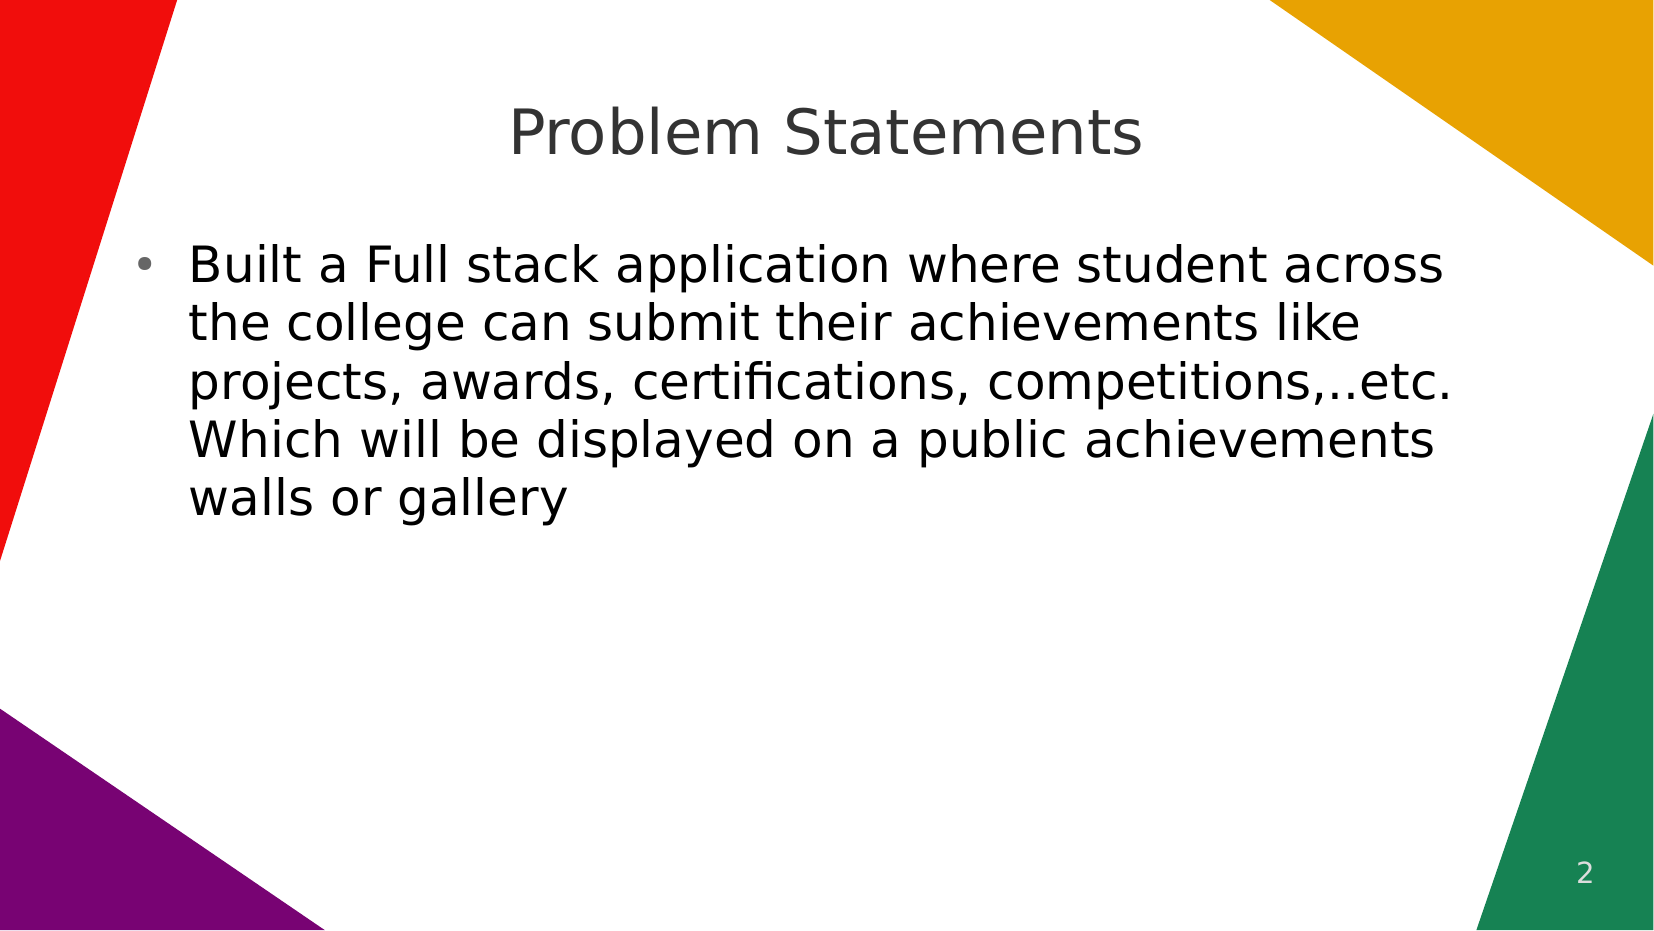

# Problem Statements
Built a Full stack application where student across the college can submit their achievements like projects, awards, certifications, competitions,..etc. Which will be displayed on a public achievements walls or gallery
2